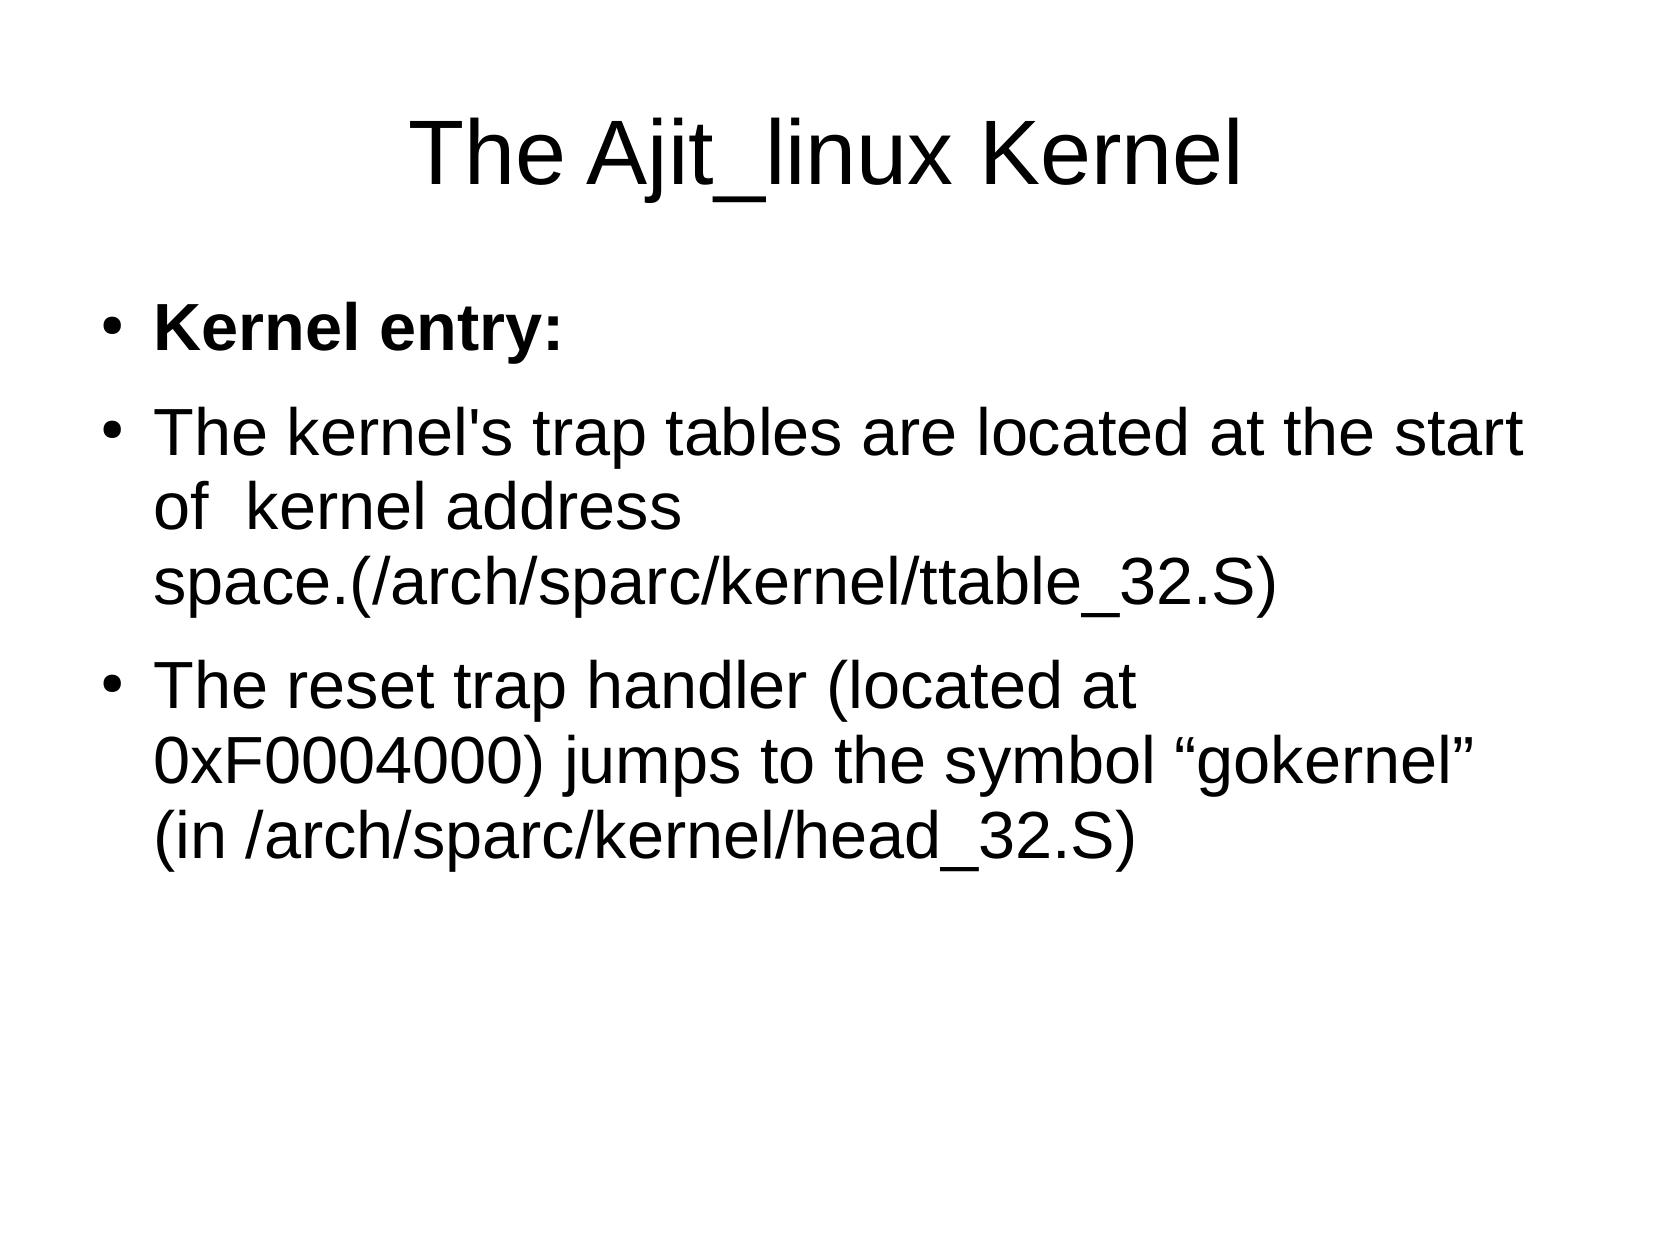

# The Ajit_linux Kernel
Kernel entry:
The kernel's trap tables are located at the start of kernel address space.(/arch/sparc/kernel/ttable_32.S)
The reset trap handler (located at 0xF0004000) jumps to the symbol “gokernel” (in /arch/sparc/kernel/head_32.S)